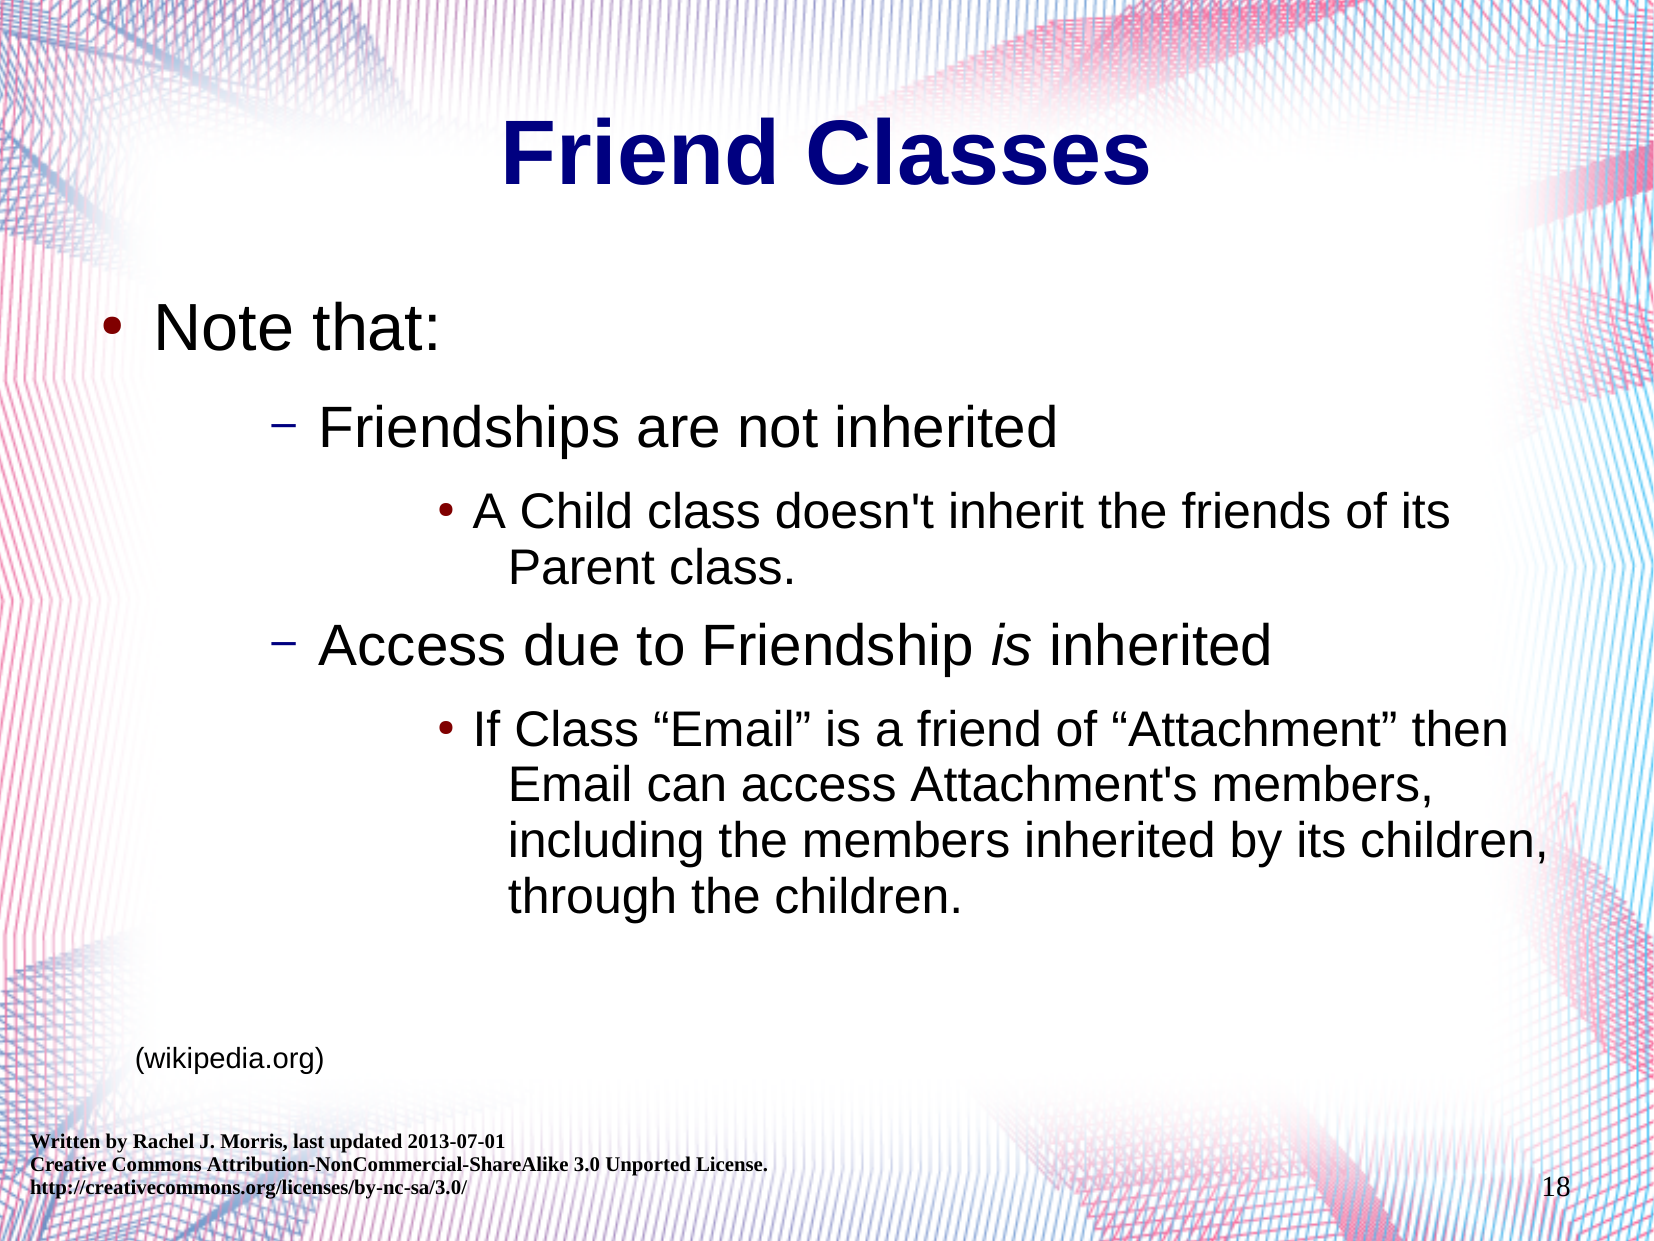

# Friend Classes
Note that:
Friendships are not inherited
A Child class doesn't inherit the friends of its Parent class.
Access due to Friendship is inherited
If Class “Email” is a friend of “Attachment” then Email can access Attachment's members, including the members inherited by its children, through the children.
(wikipedia.org)
18